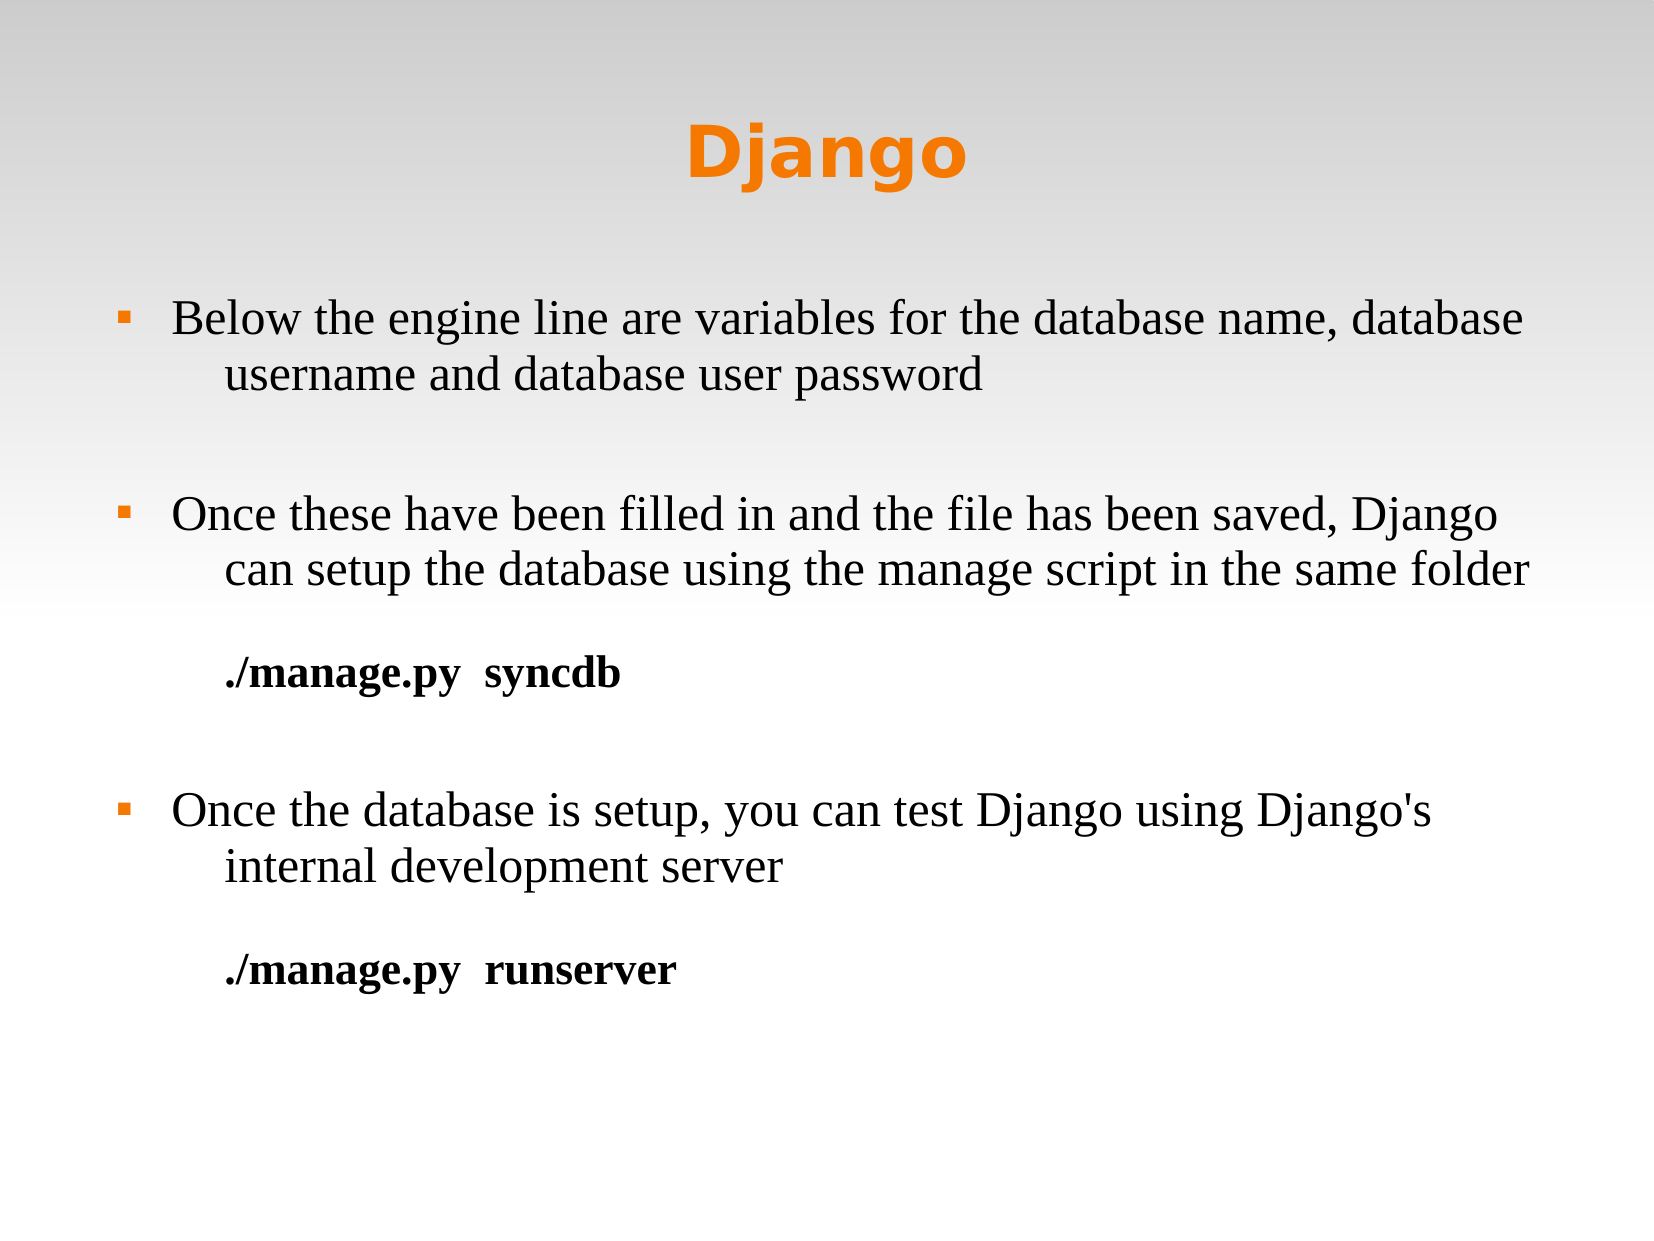

# Django
Below the engine line are variables for the database name, database username and database user password
Once these have been filled in and the file has been saved, Django can setup the database using the manage script in the same folder
./manage.py syncdb
Once the database is setup, you can test Django using Django's internal development server
./manage.py runserver